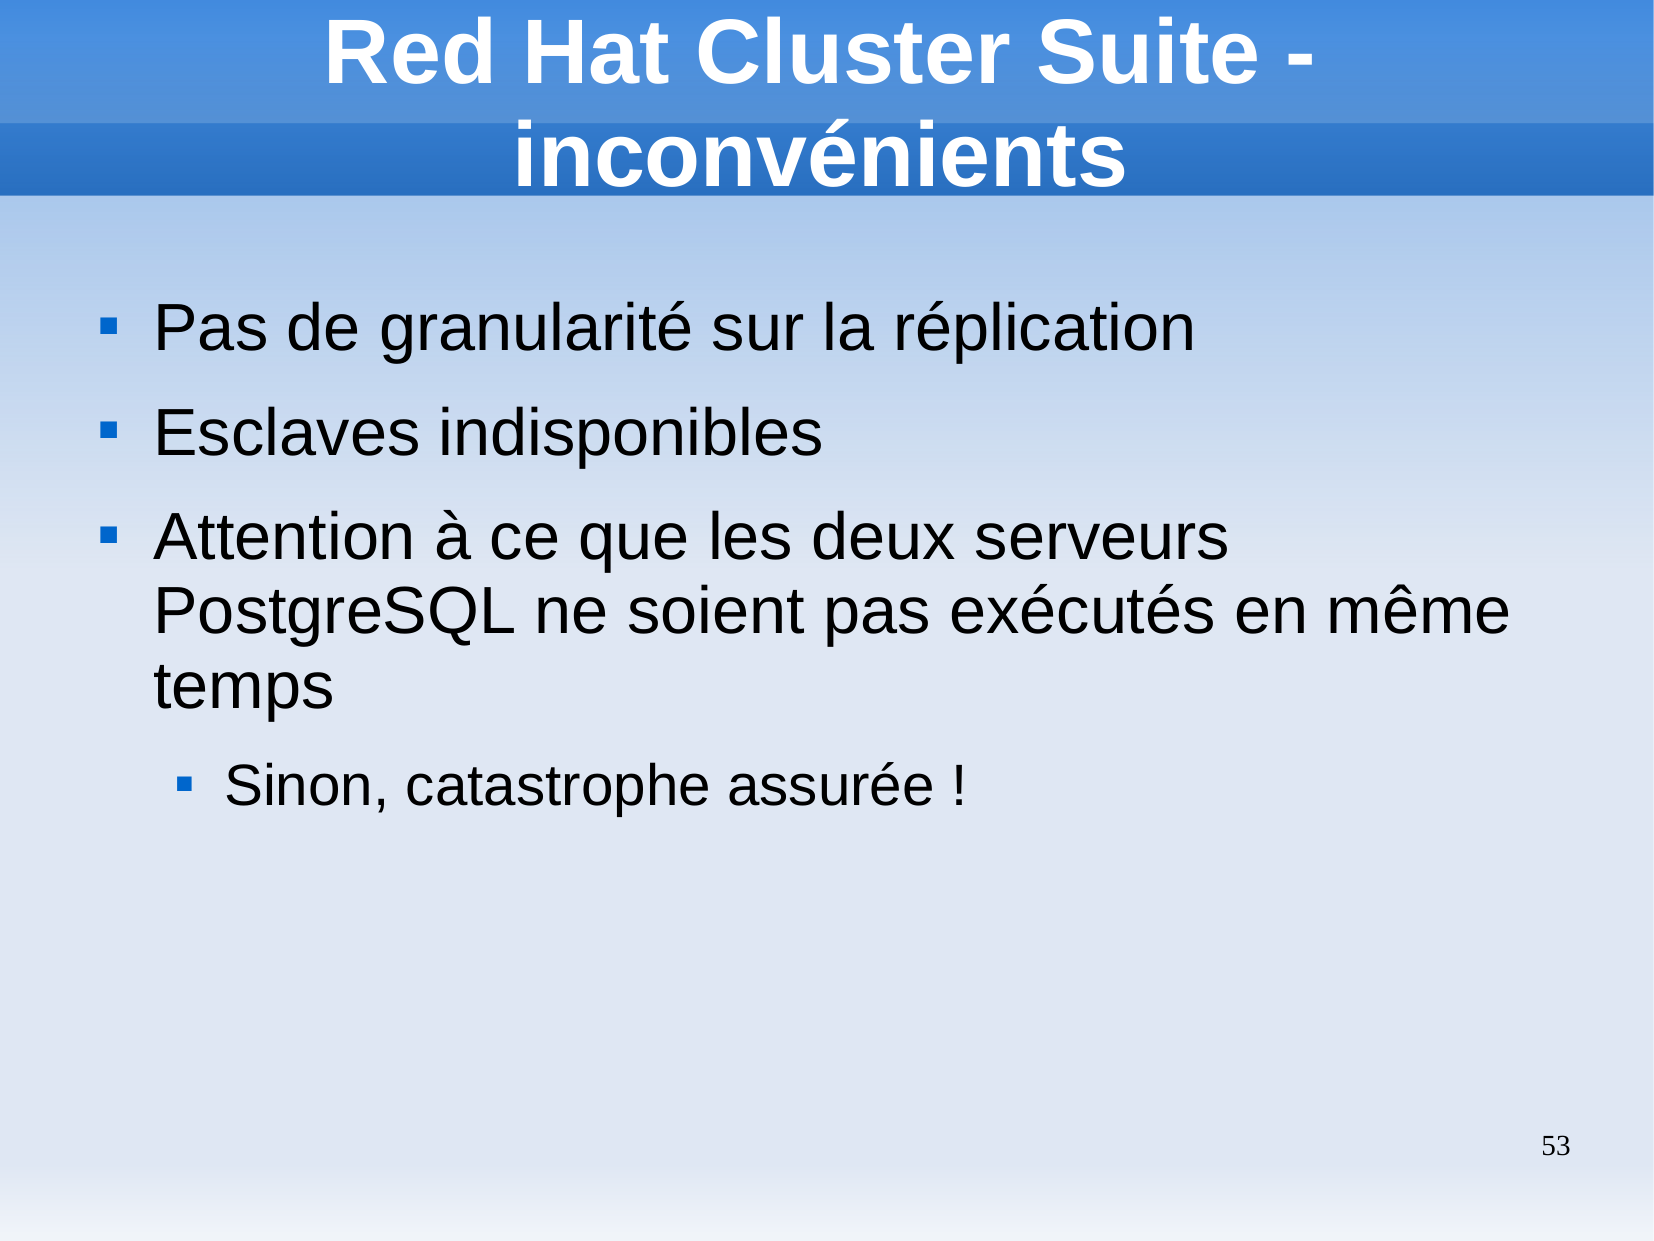

# Red Hat Cluster Suite - inconvénients
Pas de granularité sur la réplication
Esclaves indisponibles
Attention à ce que les deux serveurs PostgreSQL ne soient pas exécutés en même temps
Sinon, catastrophe assurée !
53